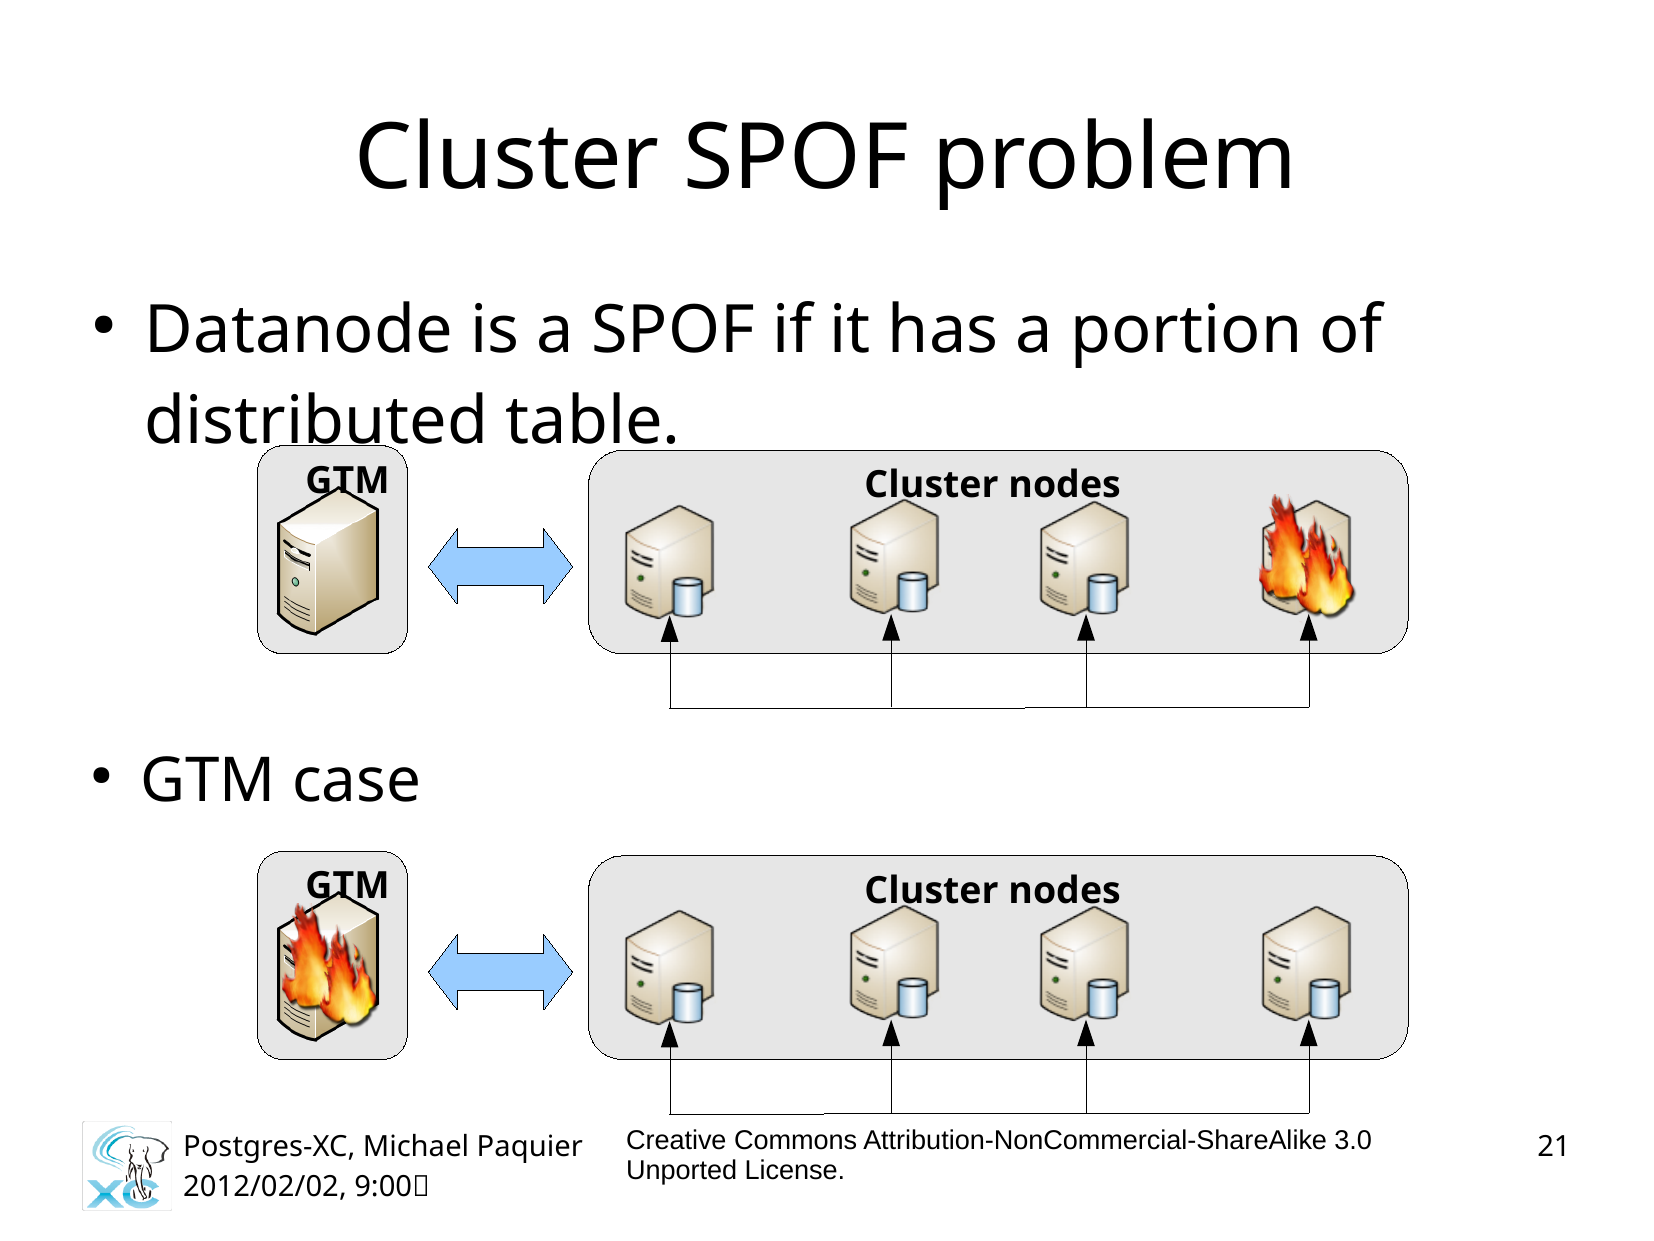

# Cluster SPOF problem
Datanode is a SPOF if it has a portion of distributed table.
GTM
Cluster nodes
GTM case
GTM
Cluster nodes
21